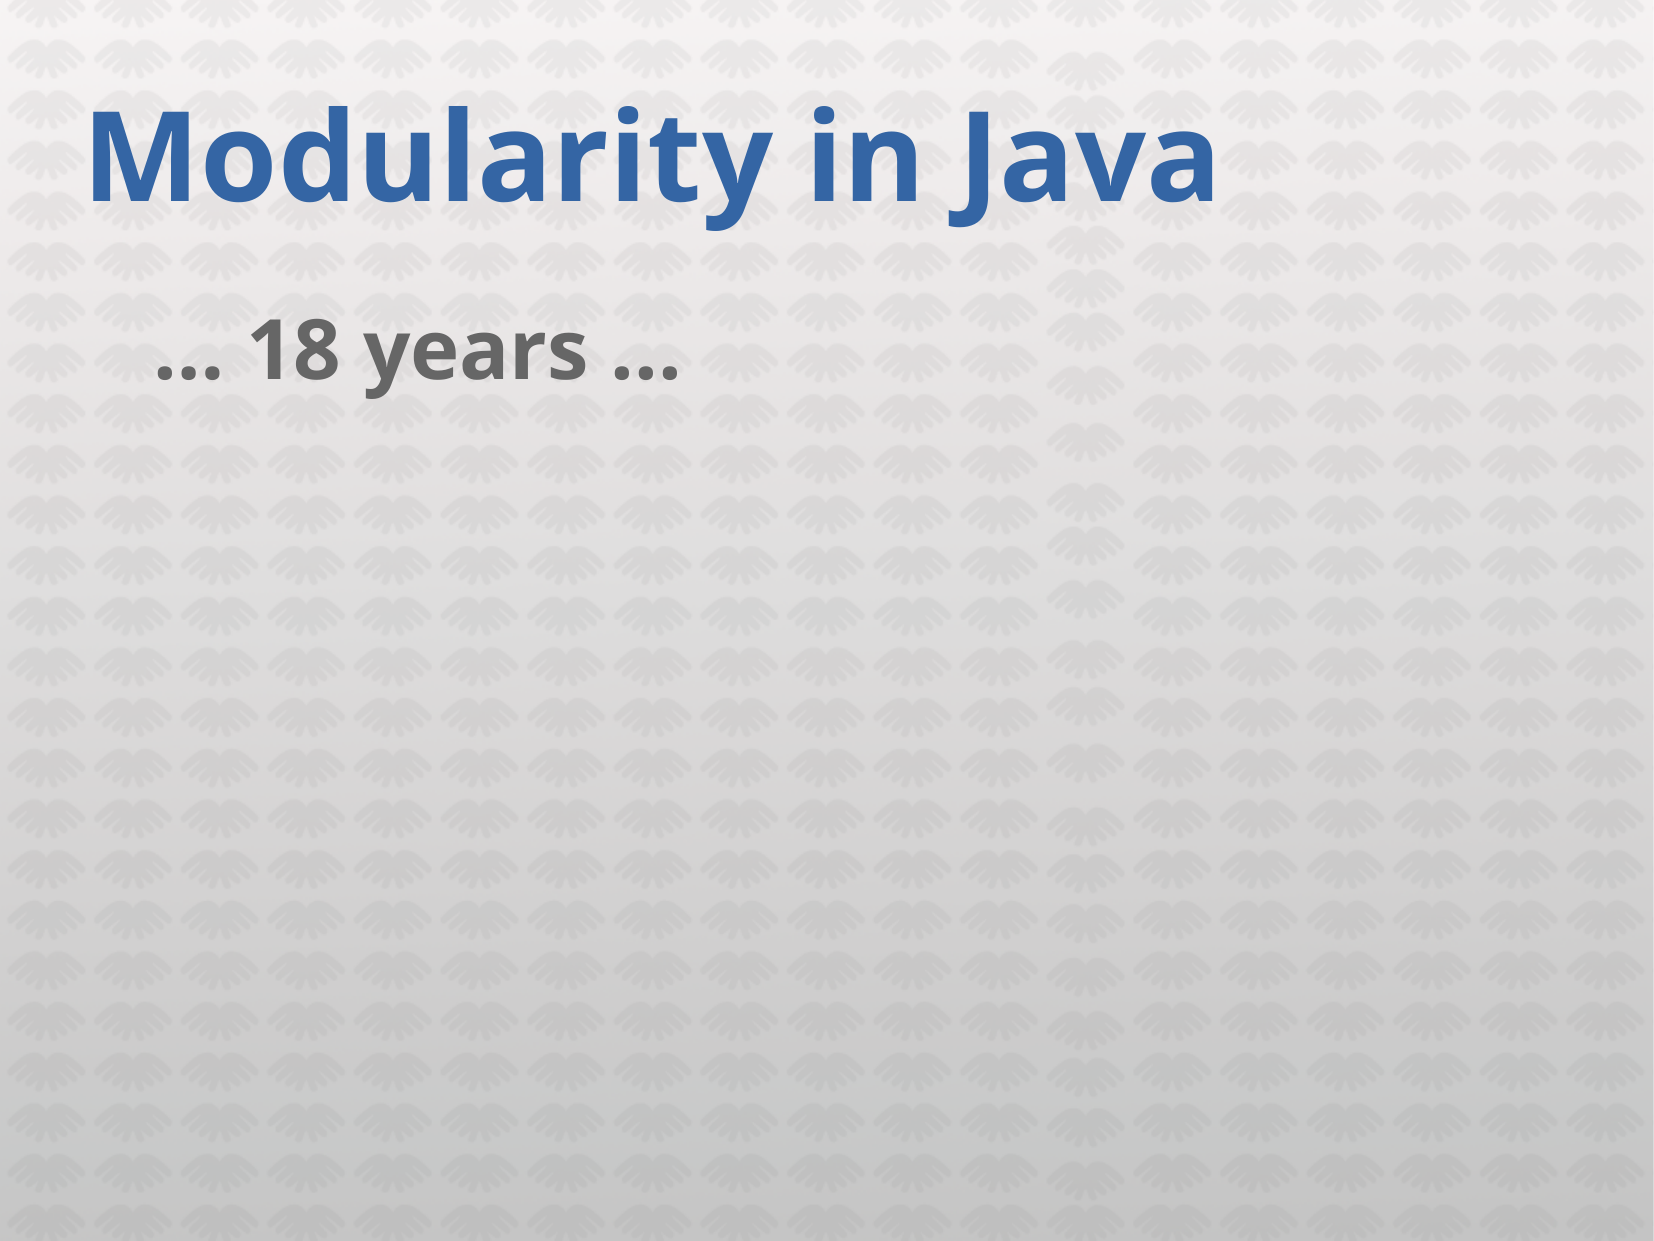

# Modularity in Java
… 18 years ...